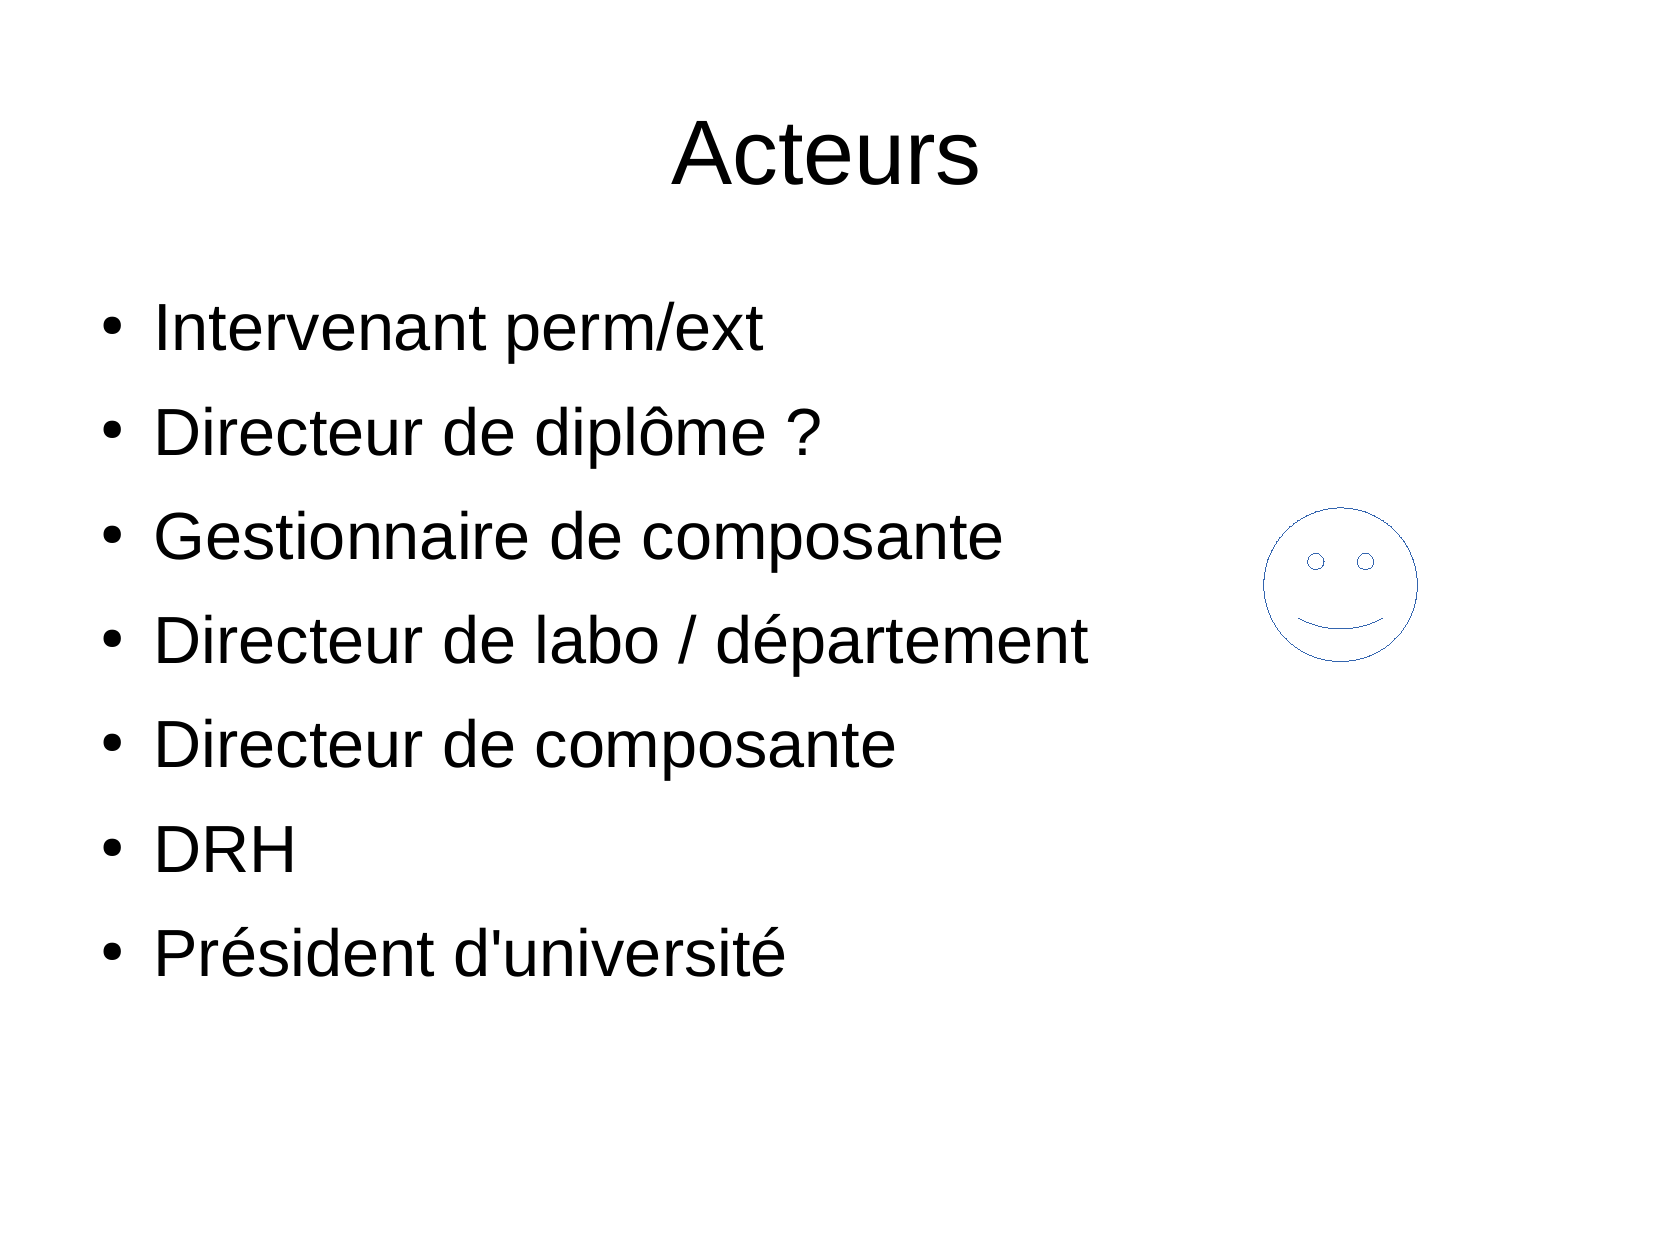

# Acteurs
Intervenant perm/ext
Directeur de diplôme ?
Gestionnaire de composante
Directeur de labo / département
Directeur de composante
DRH
Président d'université